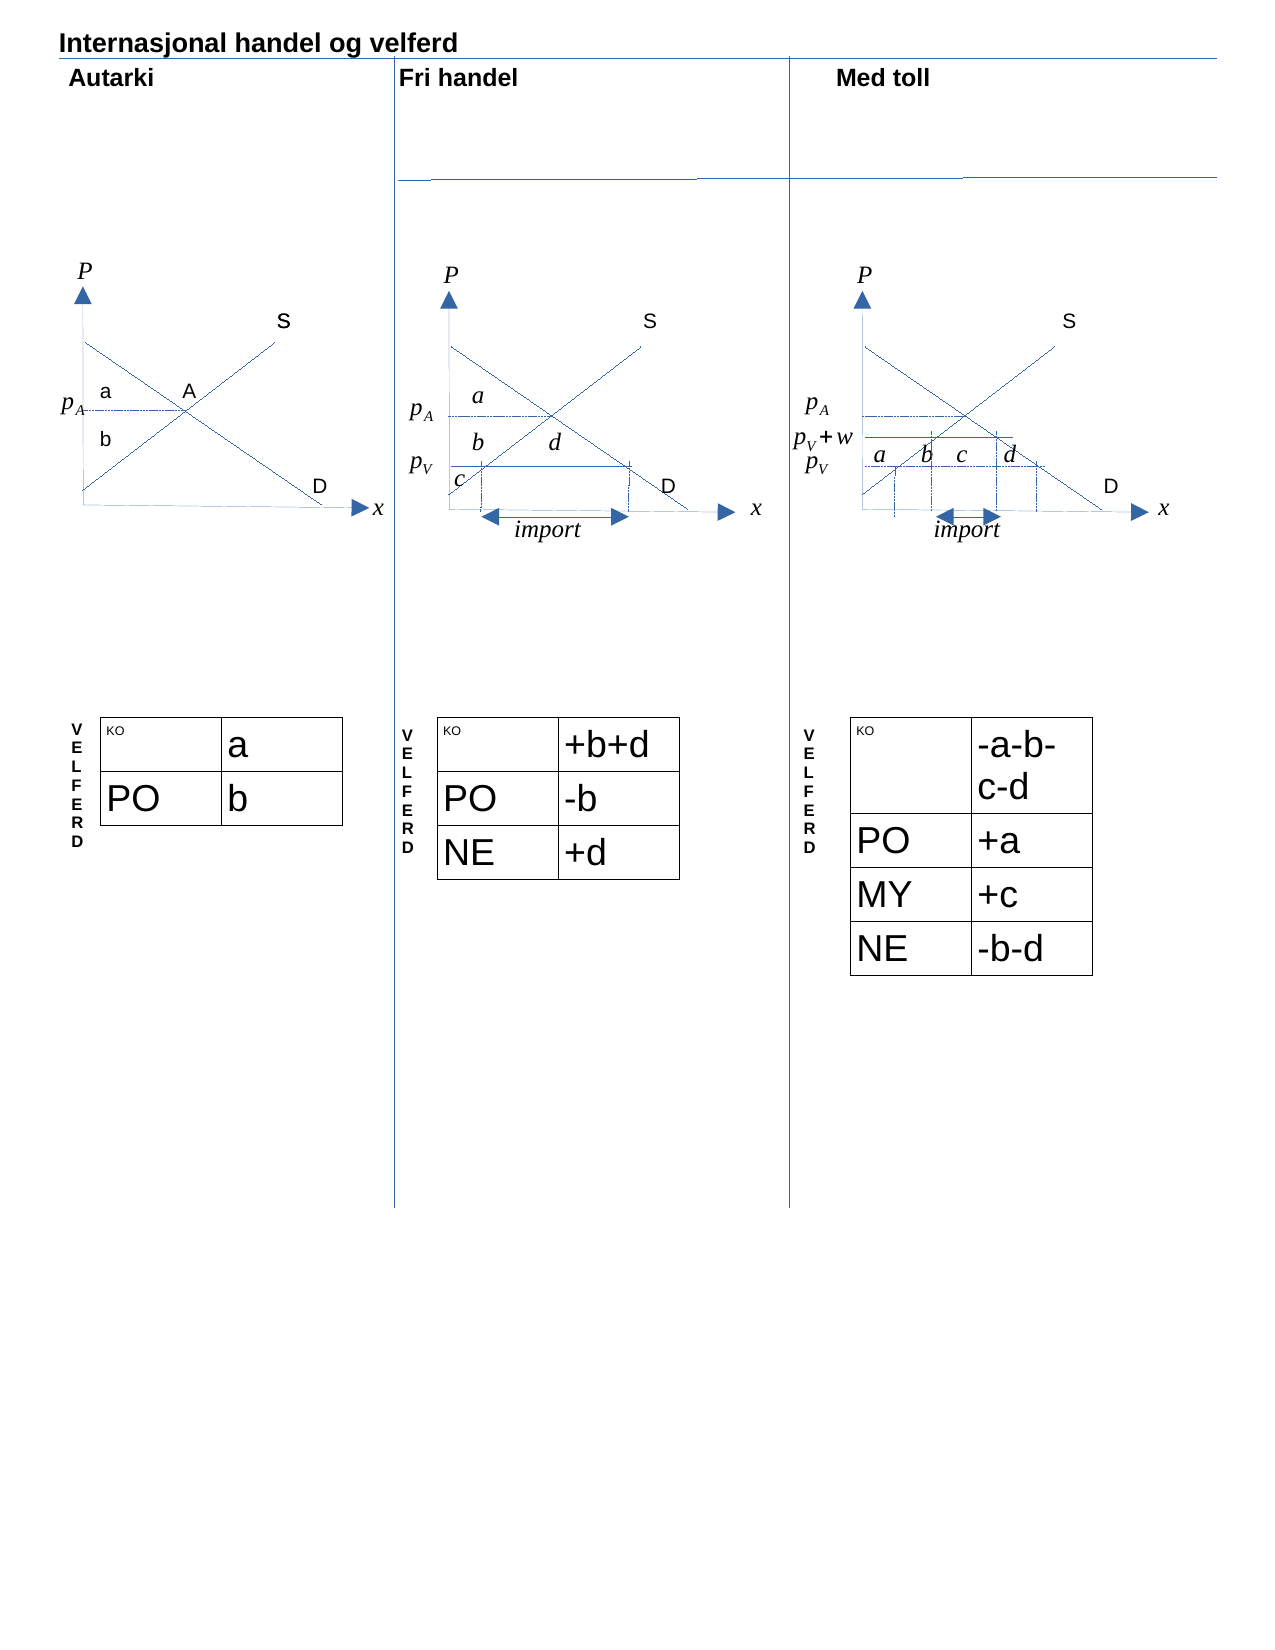

Internasjonal handel og velferd
Autarki
Fri handel
Med toll
S
S
S
S
a
A
b
D
D
D
V
E
L
F
E
R
D
| KO | +b+d |
| --- | --- |
| PO | -b |
| NE | +d |
| KO | -a-b-c-d |
| --- | --- |
| PO | +a |
| MY | +c |
| NE | -b-d |
| KO | a |
| --- | --- |
| PO | b |
V
E
L
F
E
R
D
V
E
L
F
E
R
D